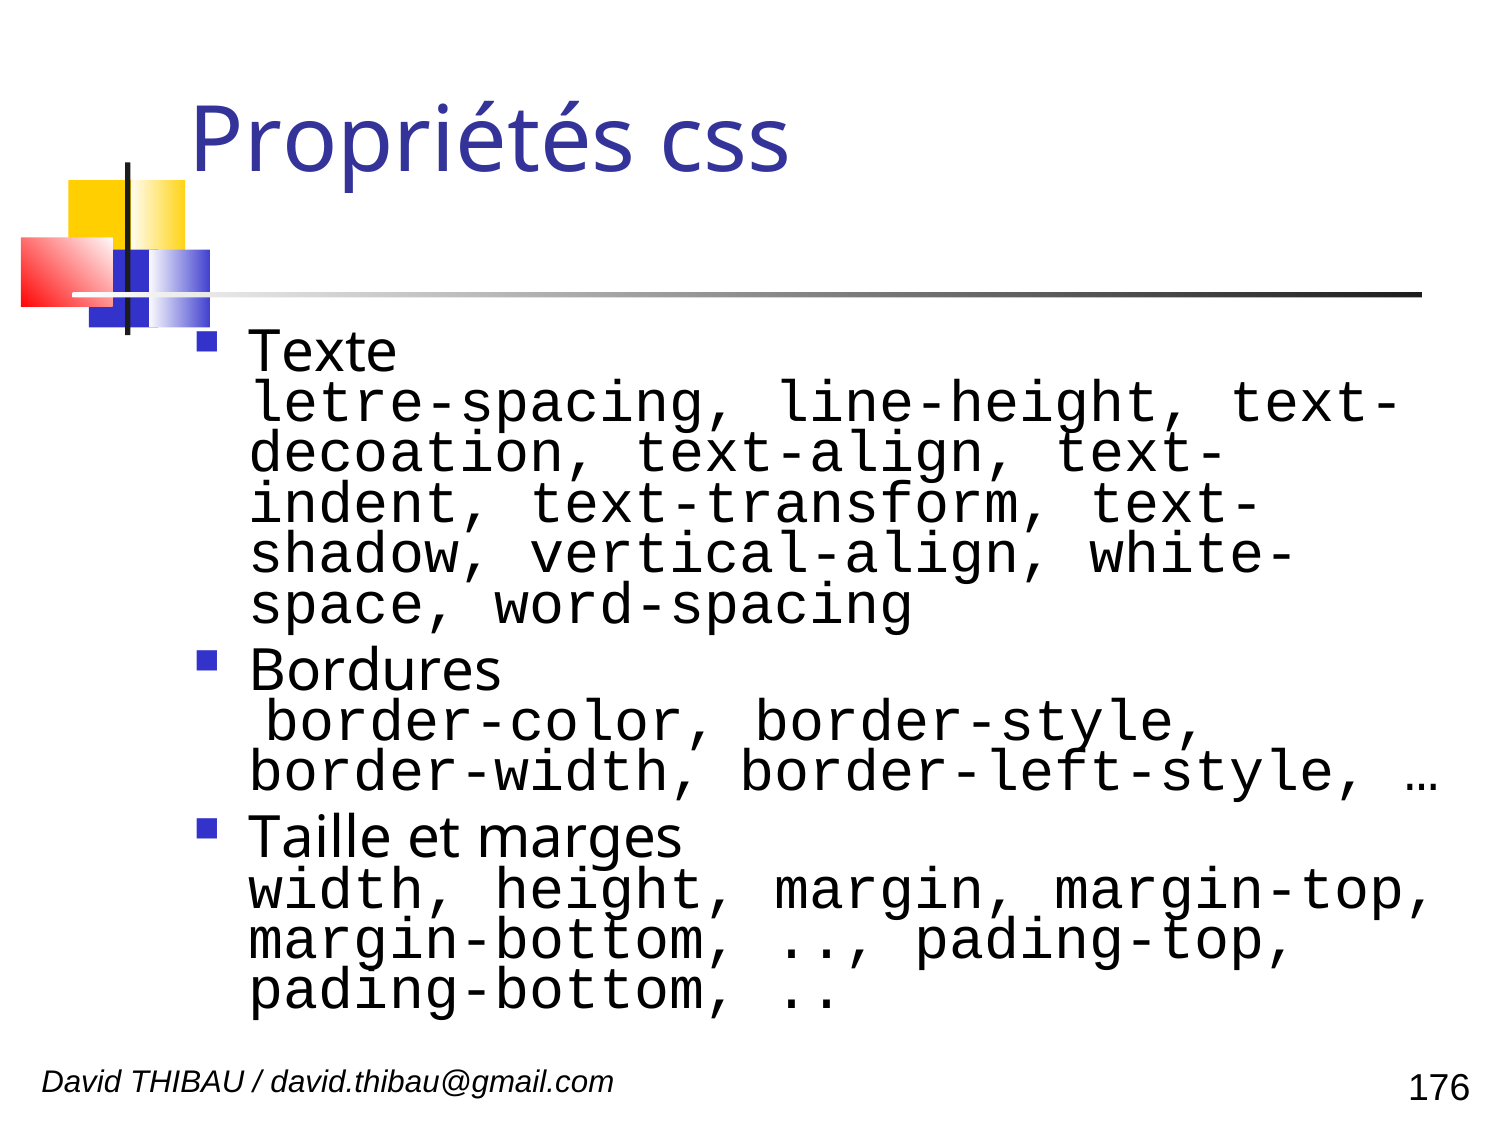

# Propriétés css
Texte
letre-spacing, line-height, text-decoation, text-align, text-indent, text-transform, text-shadow, vertical-align, white-space, word-spacing
Bordures
 border-color, border-style, border-width, border-left-style, …
Taille et marges
width, height, margin, margin-top, margin-bottom, .., pading-top, pading-bottom, ..